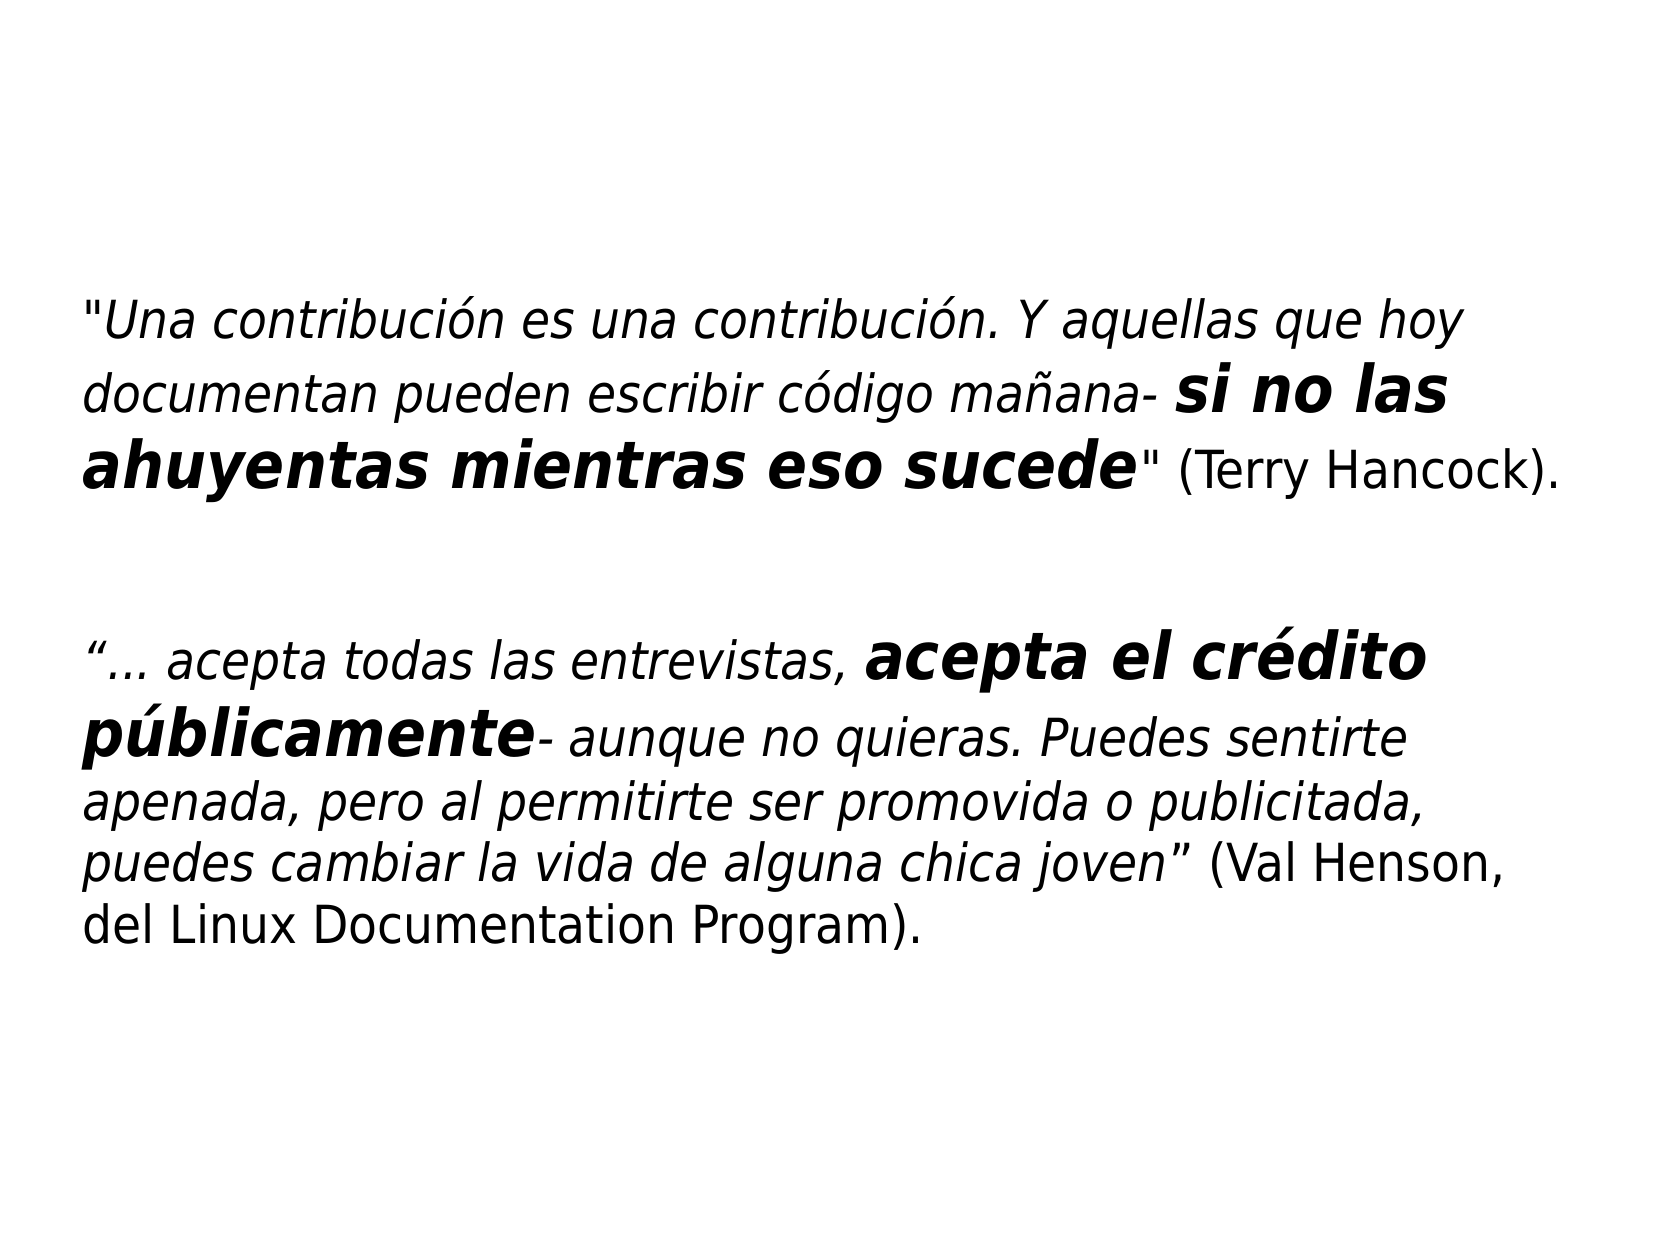

# "Una contribución es una contribución. Y aquellas que hoy documentan pueden escribir código mañana- si no las ahuyentas mientras eso sucede" (Terry Hancock).
“... acepta todas las entrevistas, acepta el crédito públicamente- aunque no quieras. Puedes sentirte apenada, pero al permitirte ser promovida o publicitada, puedes cambiar la vida de alguna chica joven” (Val Henson, del Linux Documentation Program).